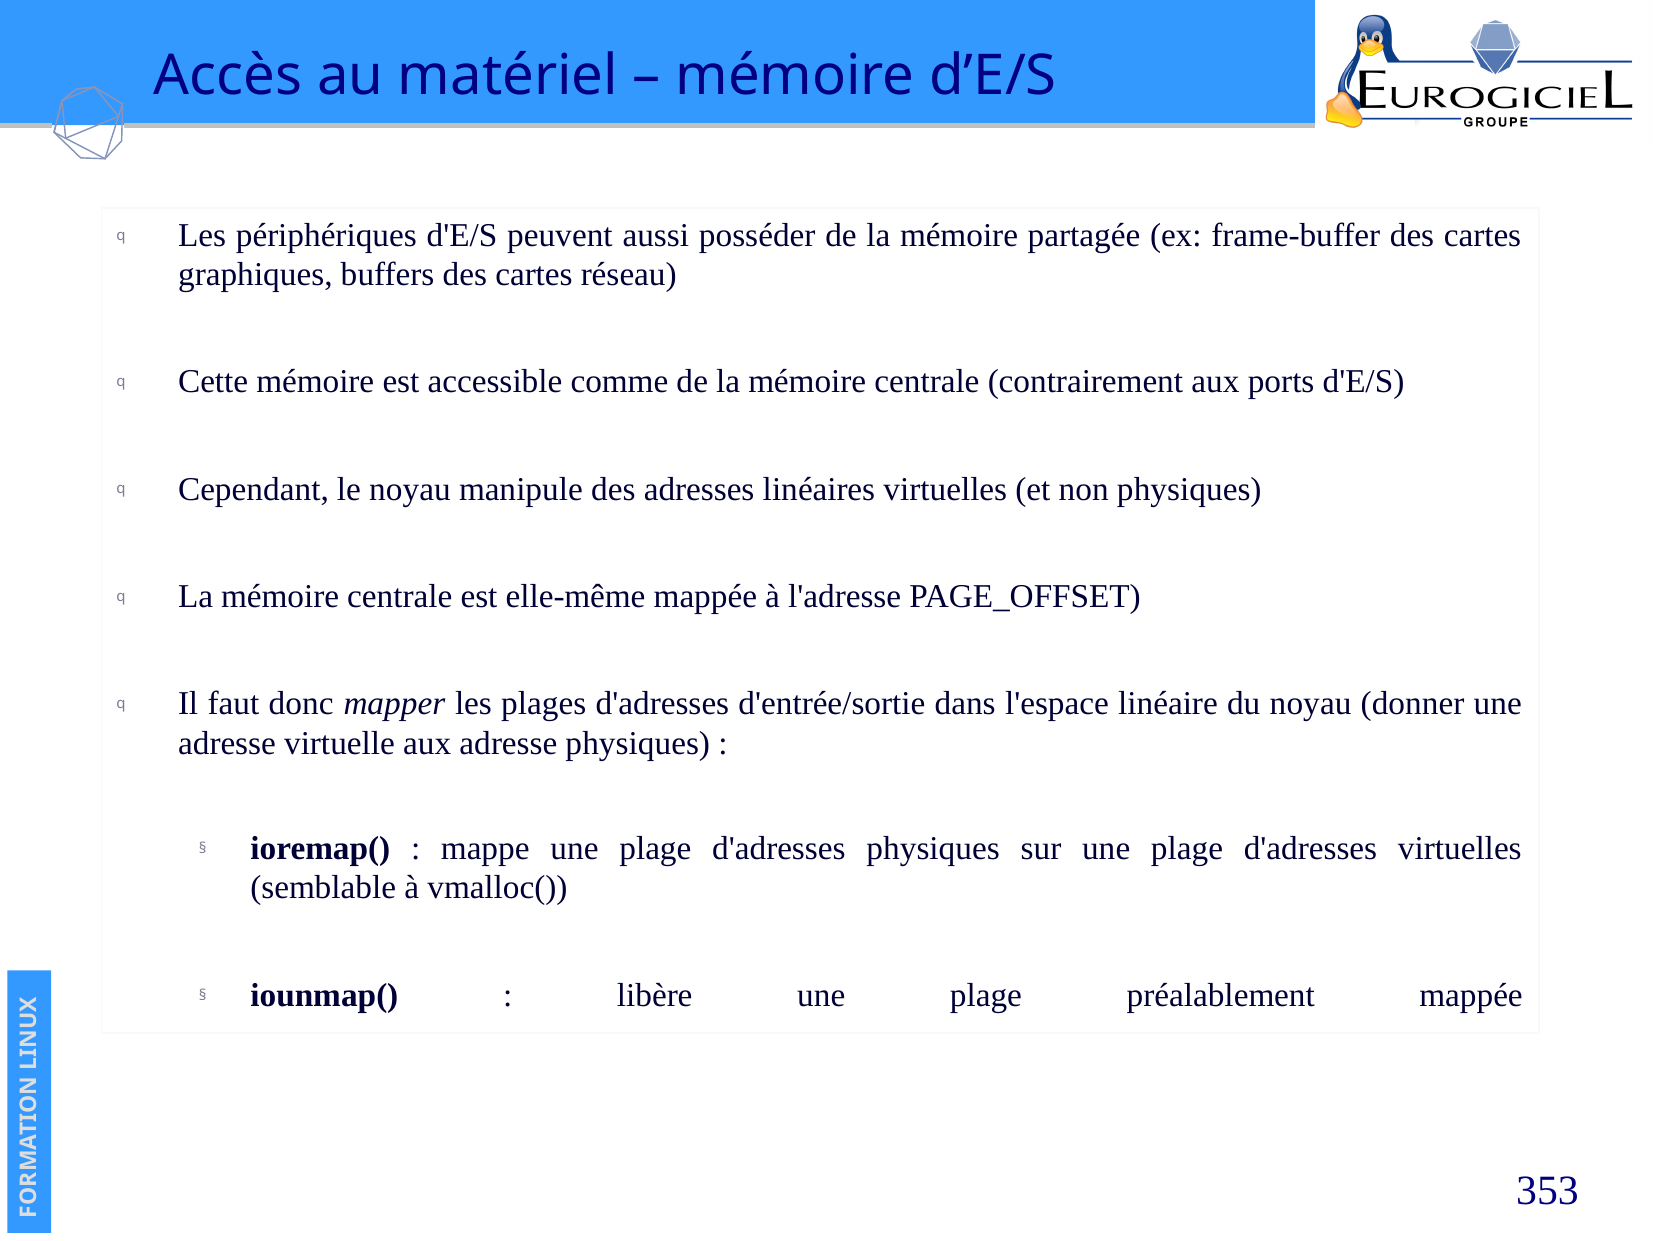

# Accès au matériel – mémoire d’E/S
Les périphériques d'E/S peuvent aussi posséder de la mémoire partagée (ex: frame-buffer des cartes graphiques, buffers des cartes réseau)
Cette mémoire est accessible comme de la mémoire centrale (contrairement aux ports d'E/S)
Cependant, le noyau manipule des adresses linéaires virtuelles (et non physiques)
La mémoire centrale est elle-même mappée à l'adresse PAGE_OFFSET)
Il faut donc mapper les plages d'adresses d'entrée/sortie dans l'espace linéaire du noyau (donner une adresse virtuelle aux adresse physiques) :
ioremap() : mappe une plage d'adresses physiques sur une plage d'adresses virtuelles (semblable à vmalloc())
iounmap() : libère une plage préalablement mappée